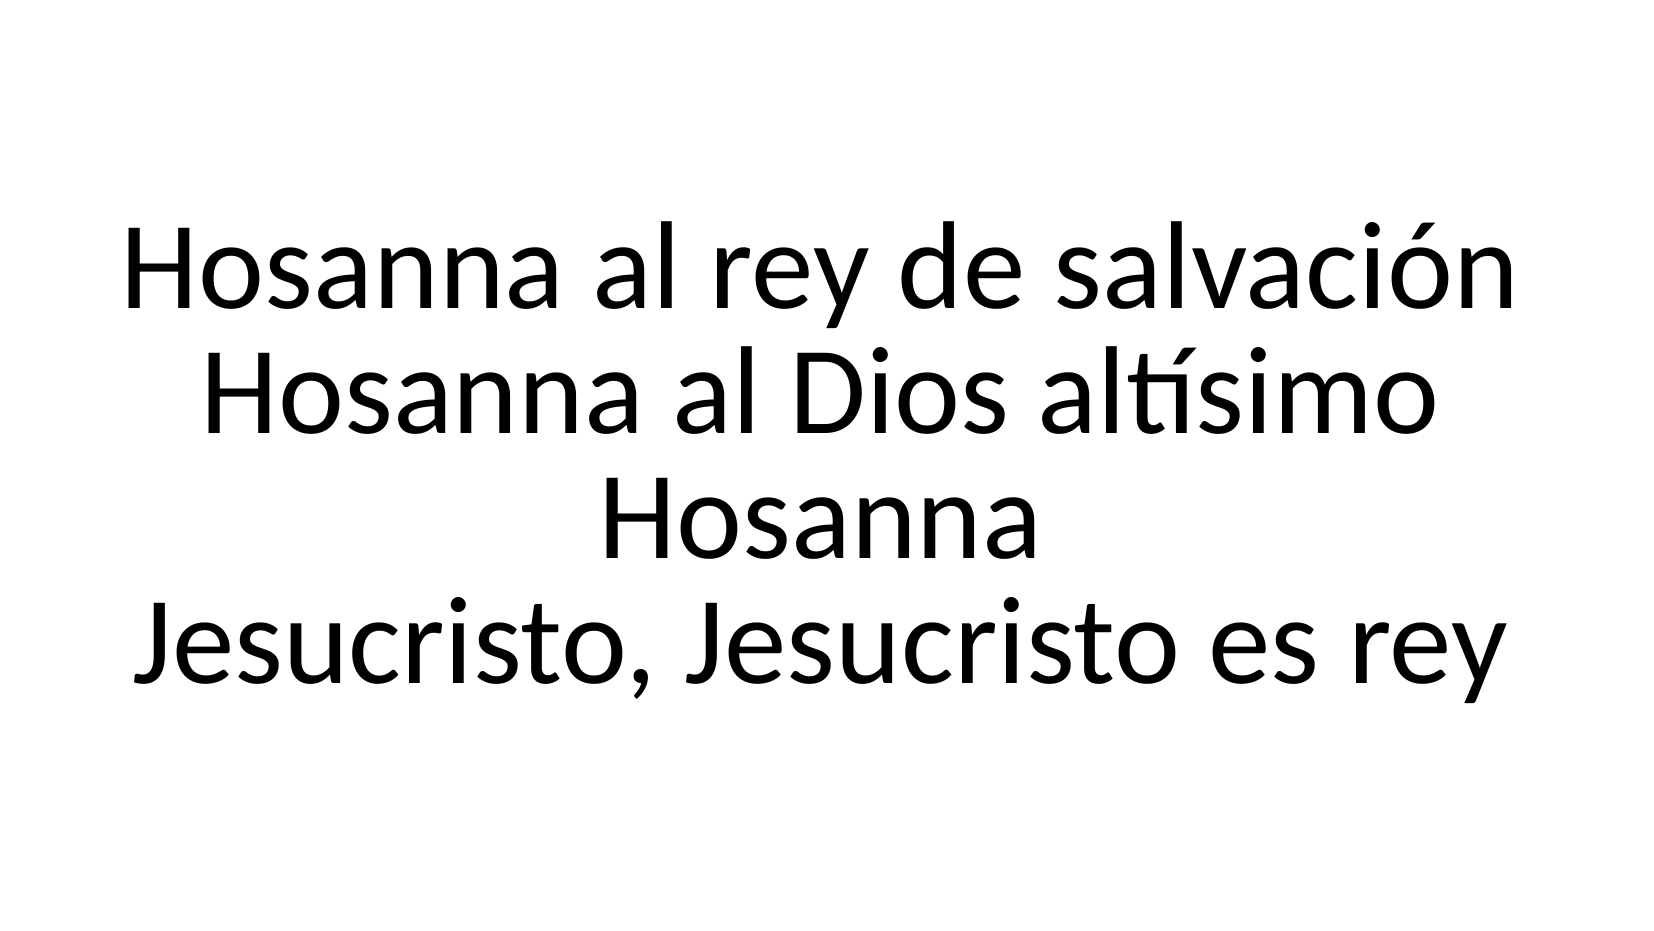

# Hosanna al rey de salvación Hosanna al Dios altísimo Hosanna Jesucristo, Jesucristo es rey